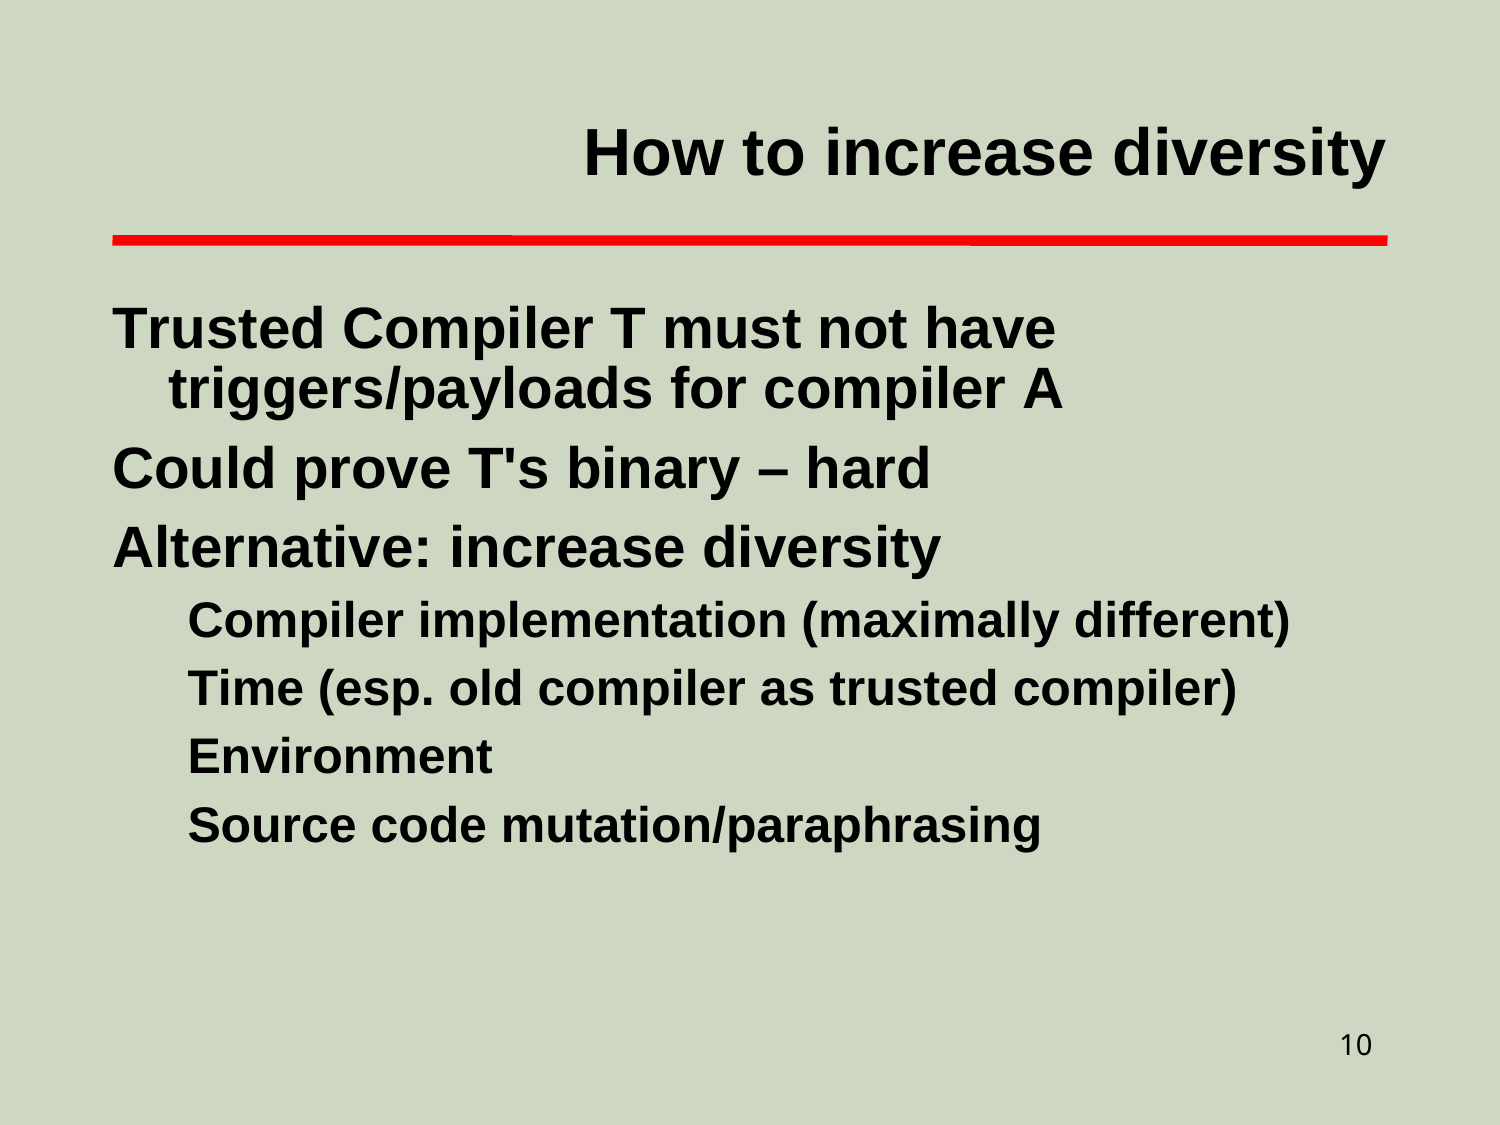

# How to increase diversity
Trusted Compiler T must not have triggers/payloads for compiler A
Could prove T's binary – hard
Alternative: increase diversity
Compiler implementation (maximally different)
Time (esp. old compiler as trusted compiler)
Environment
Source code mutation/paraphrasing